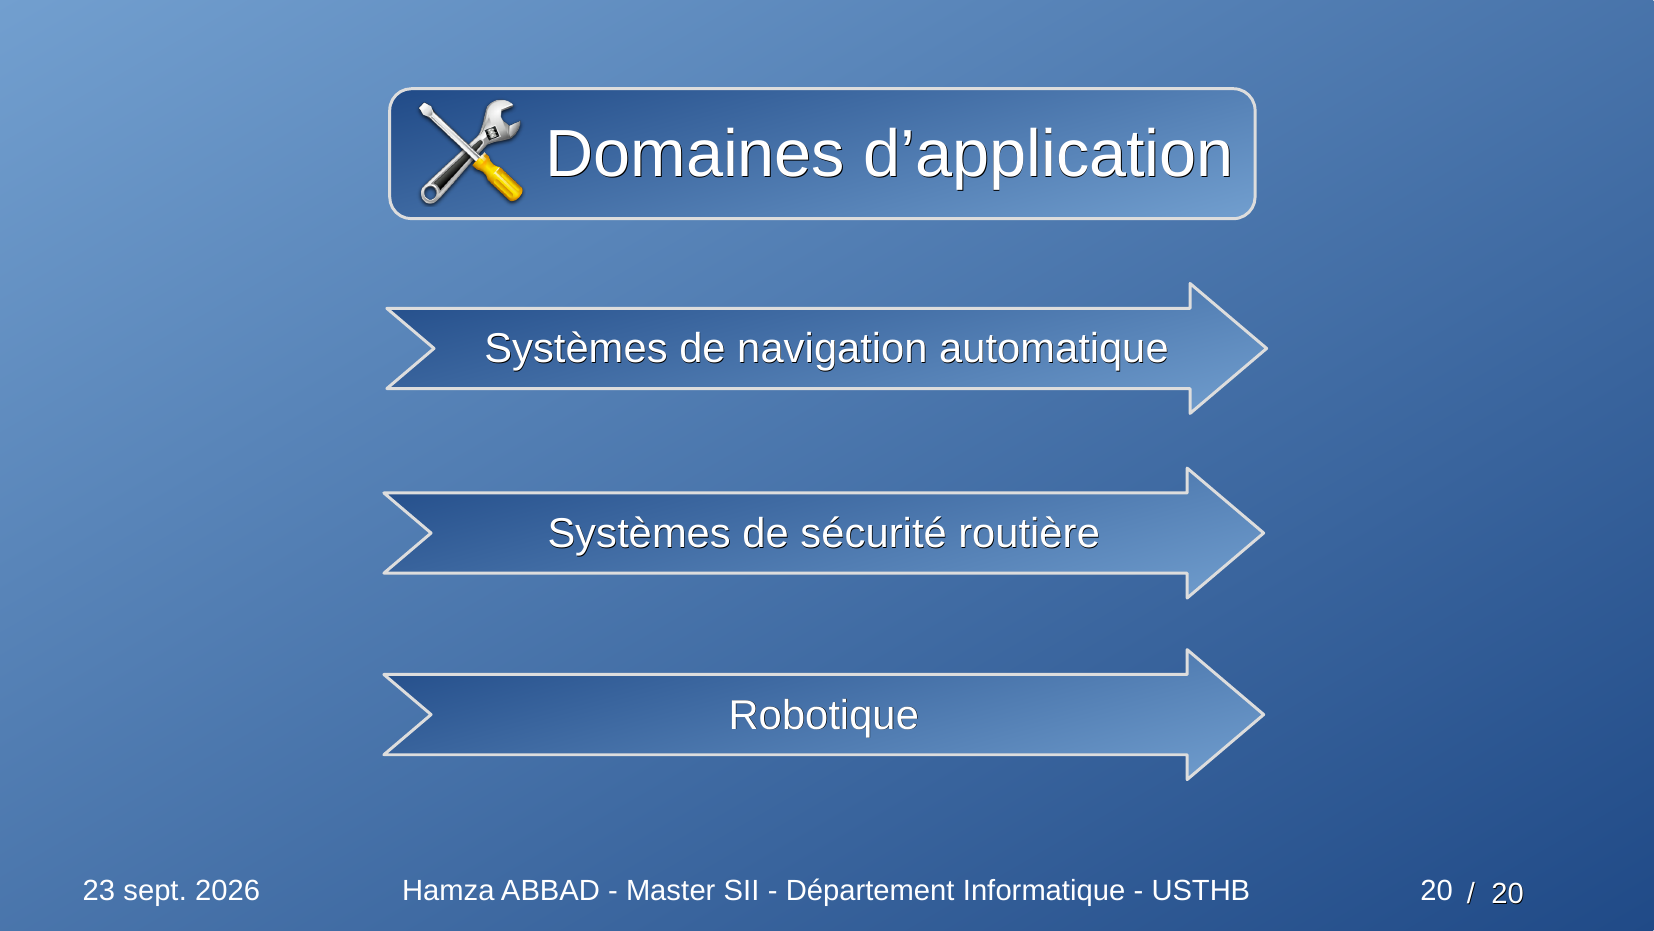

Domaines d’application
Systèmes de navigation automatique
Systèmes de sécurité routière
Robotique
Hamza ABBAD - Master SII - Département Informatique - USTHB
20